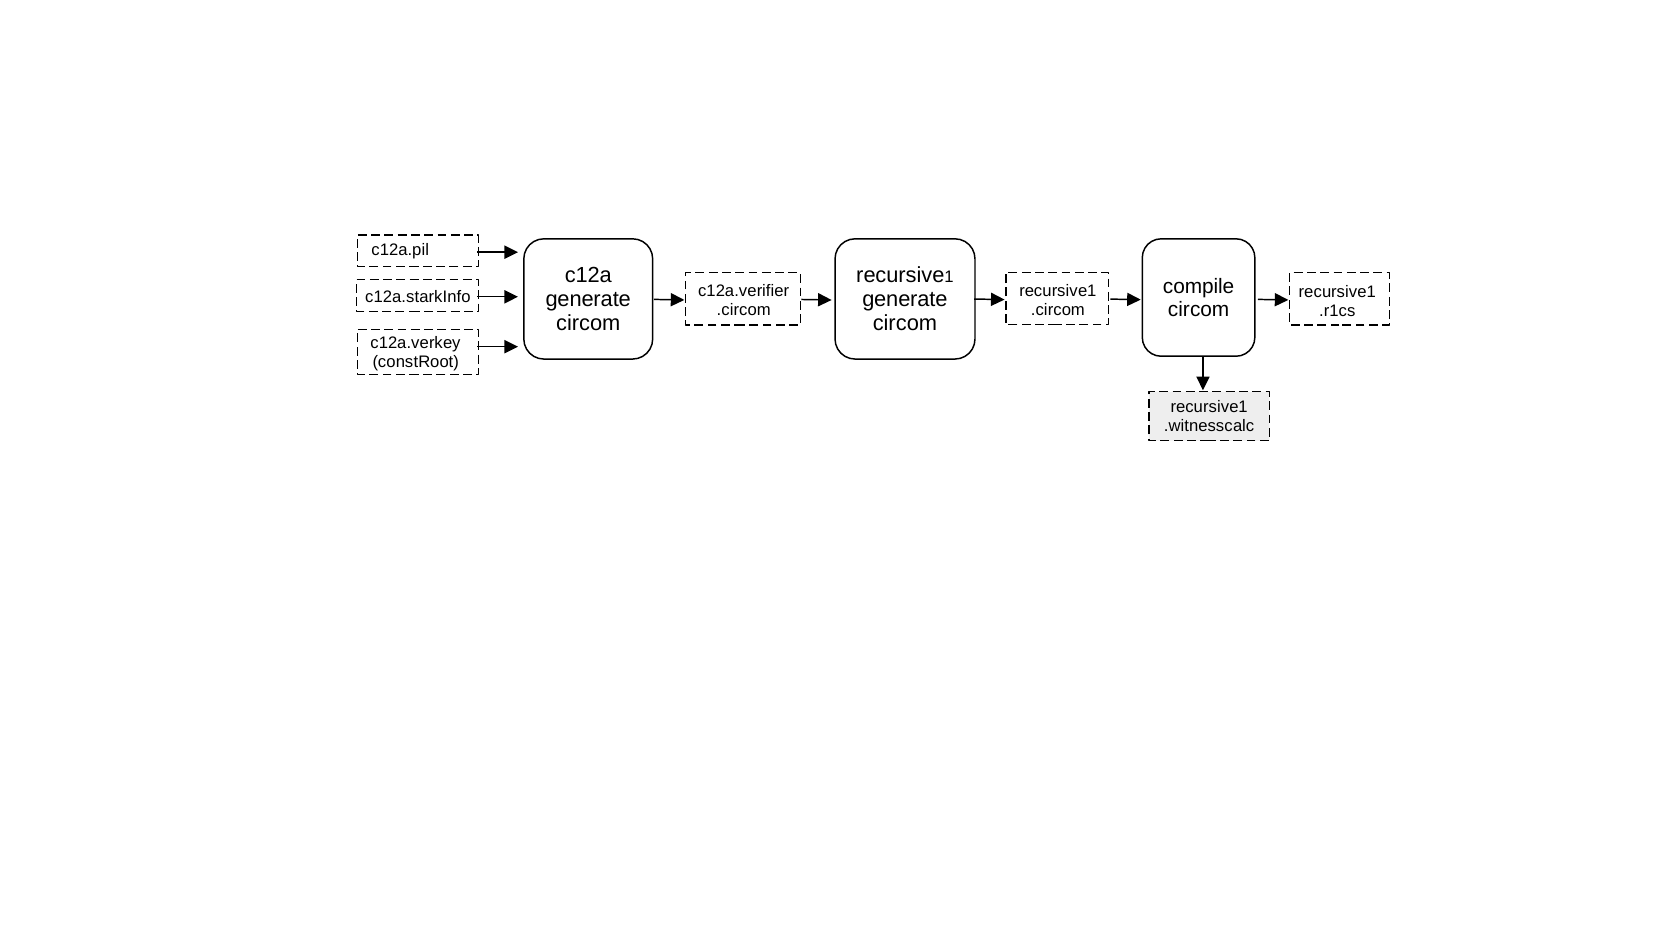

c12a.pil
c12a
generate
circom
recursive1
generate
circom
compile
circom
c12a.verifier
.circom
recursive1
.circom
recursive1
.r1cs
c12a.starkInfo
c12a.verkey
(constRoot)
recursive1
.witnesscalc